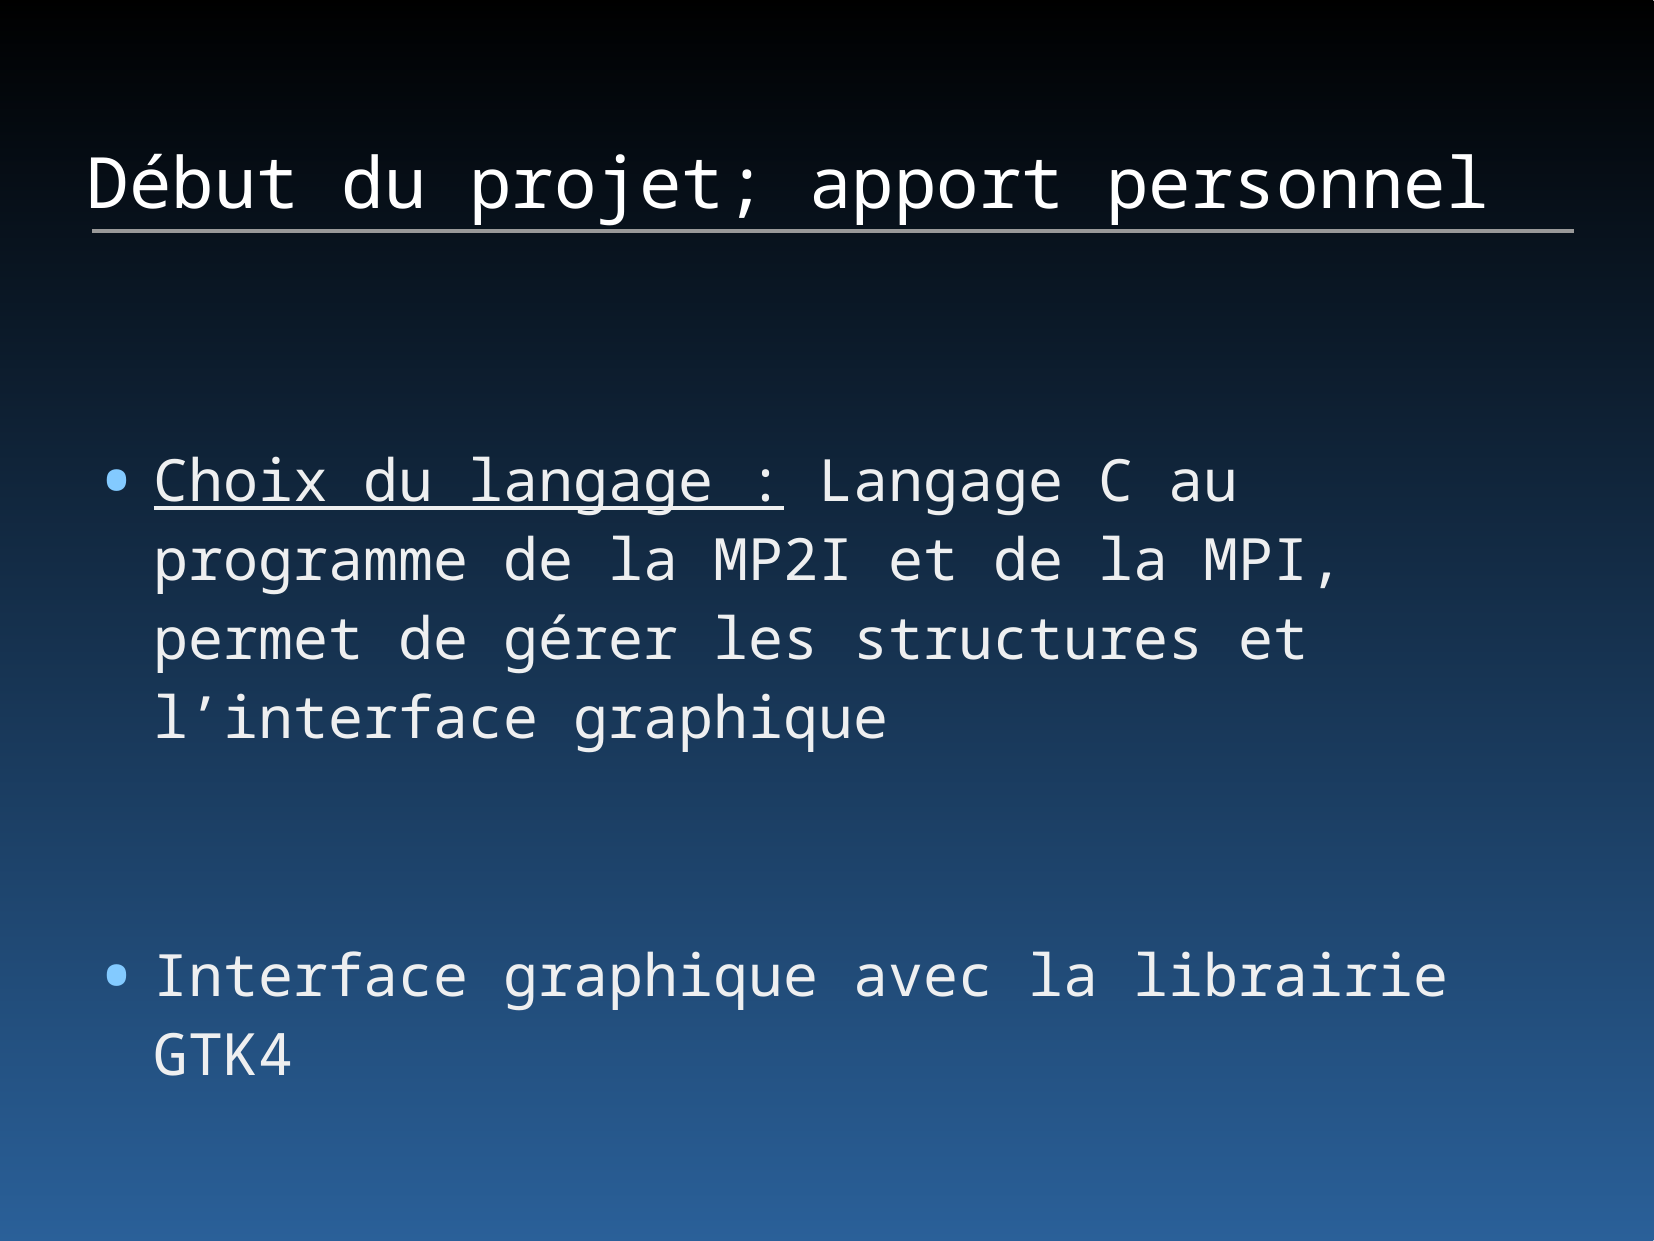

# Début du projet; apport personnel
Choix du langage : Langage C au programme de la MP2I et de la MPI, permet de gérer les structures et l’interface graphique
Interface graphique avec la librairie GTK4